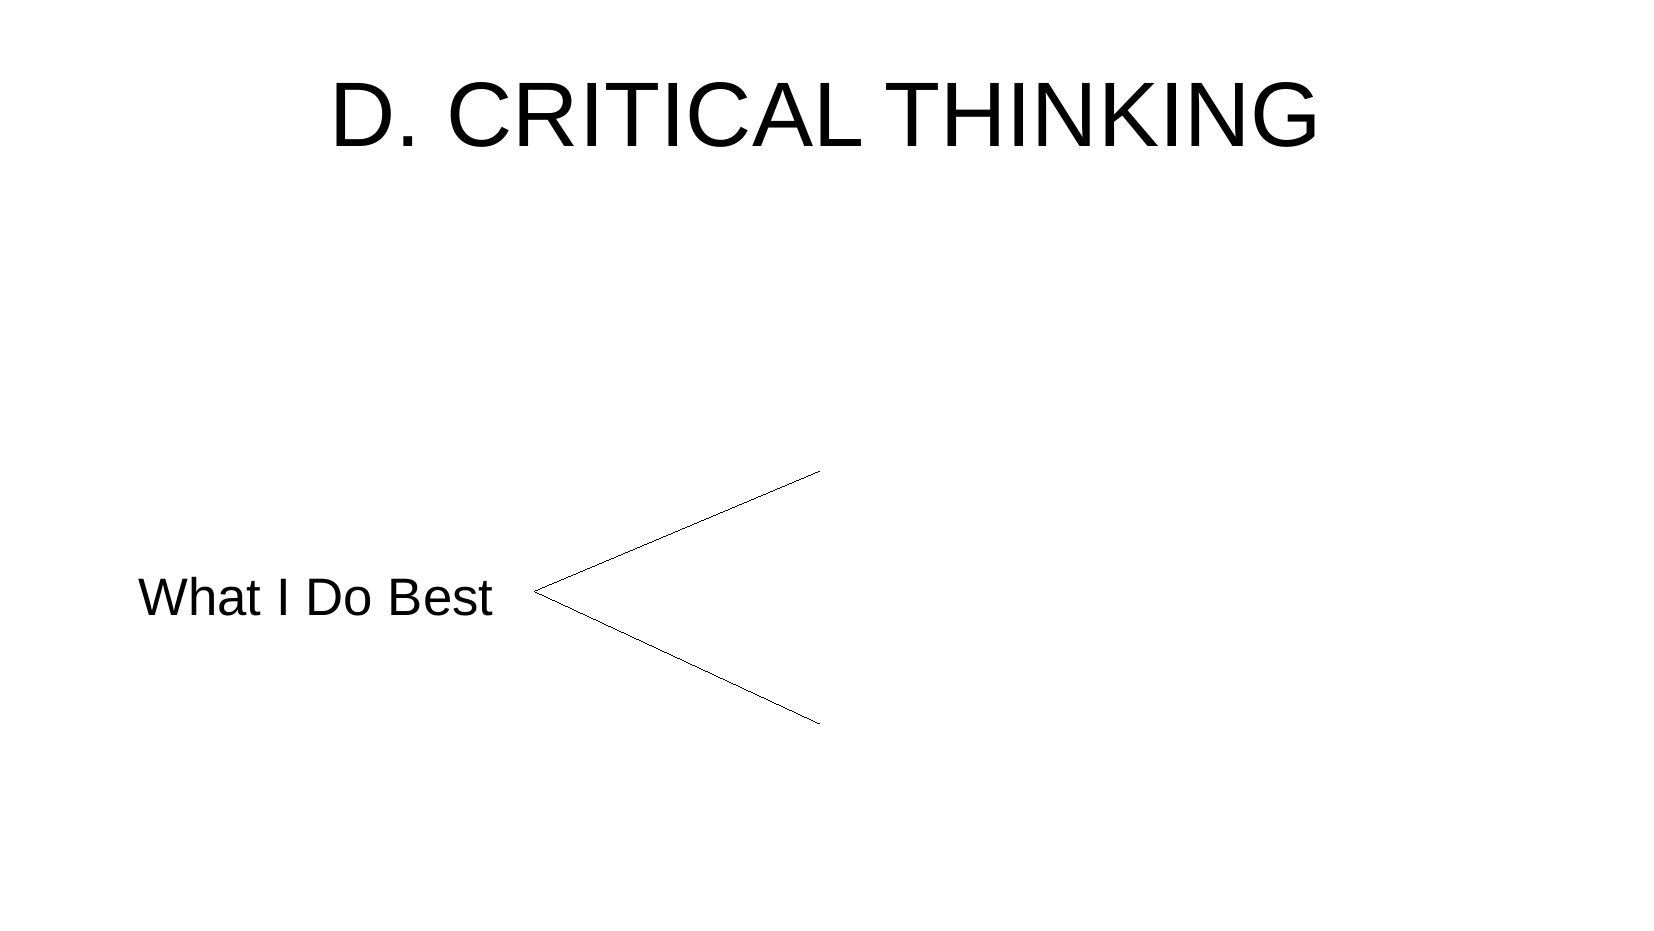

# D. CRITICAL THINKING
What I Do Best